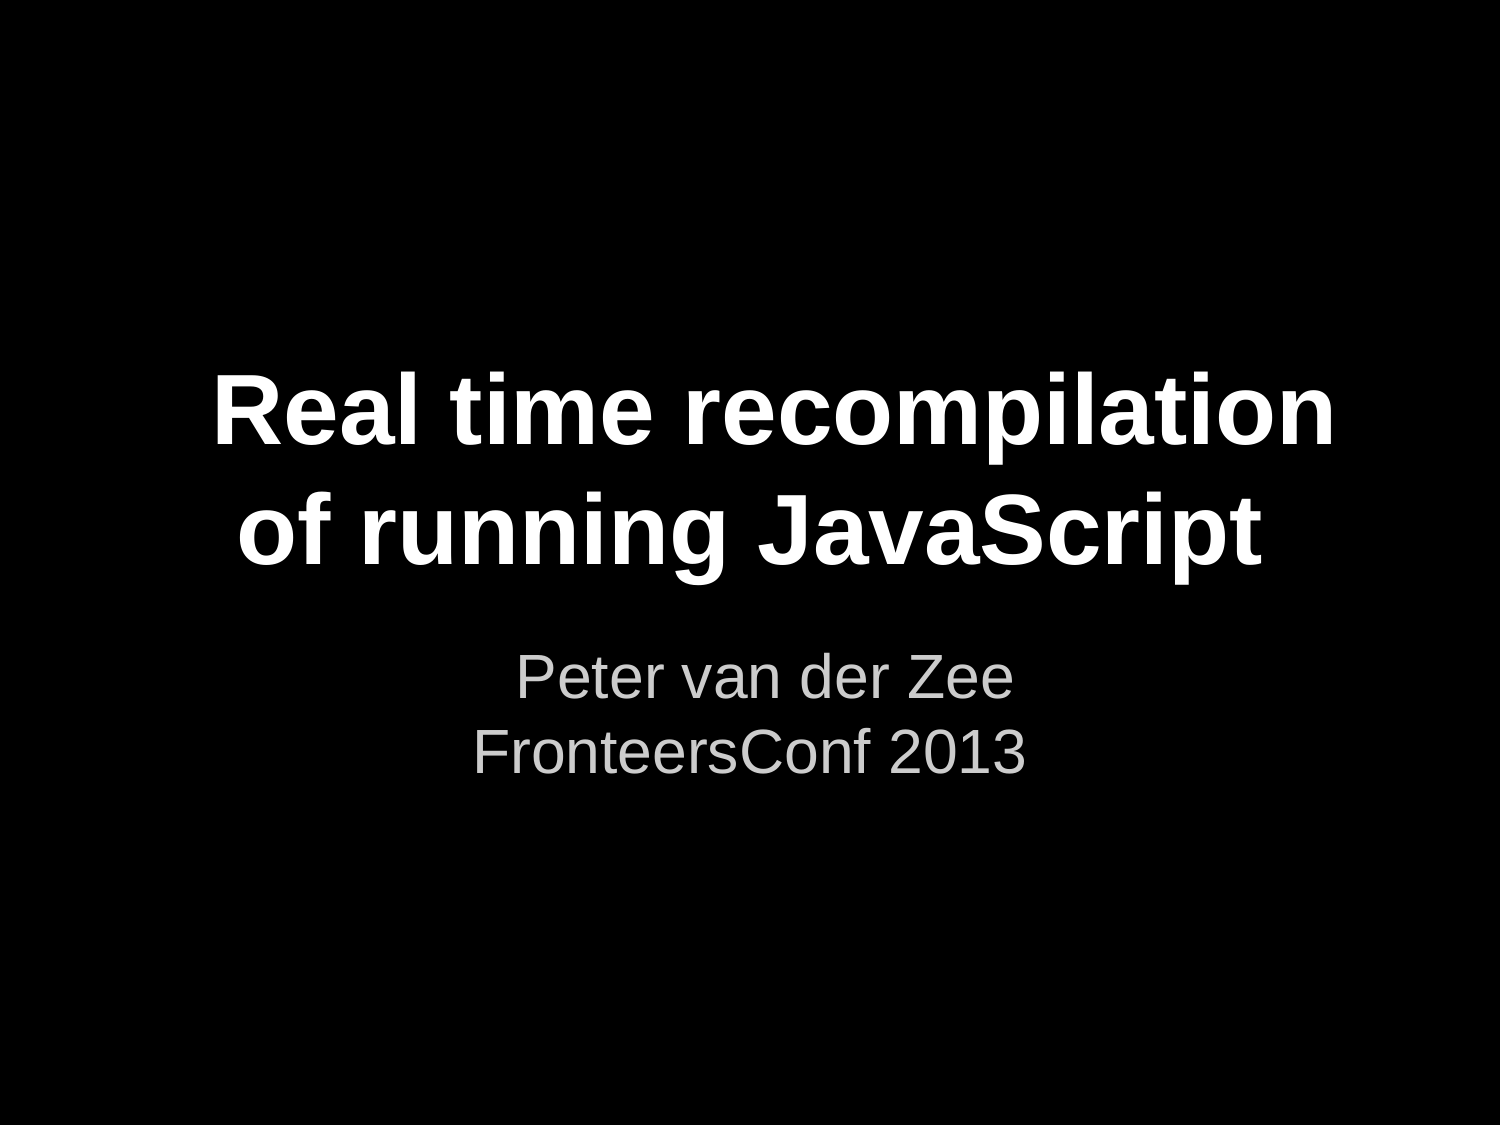

# Real time recompilation of running JavaScript
Peter van der Zee
FronteersConf 2013